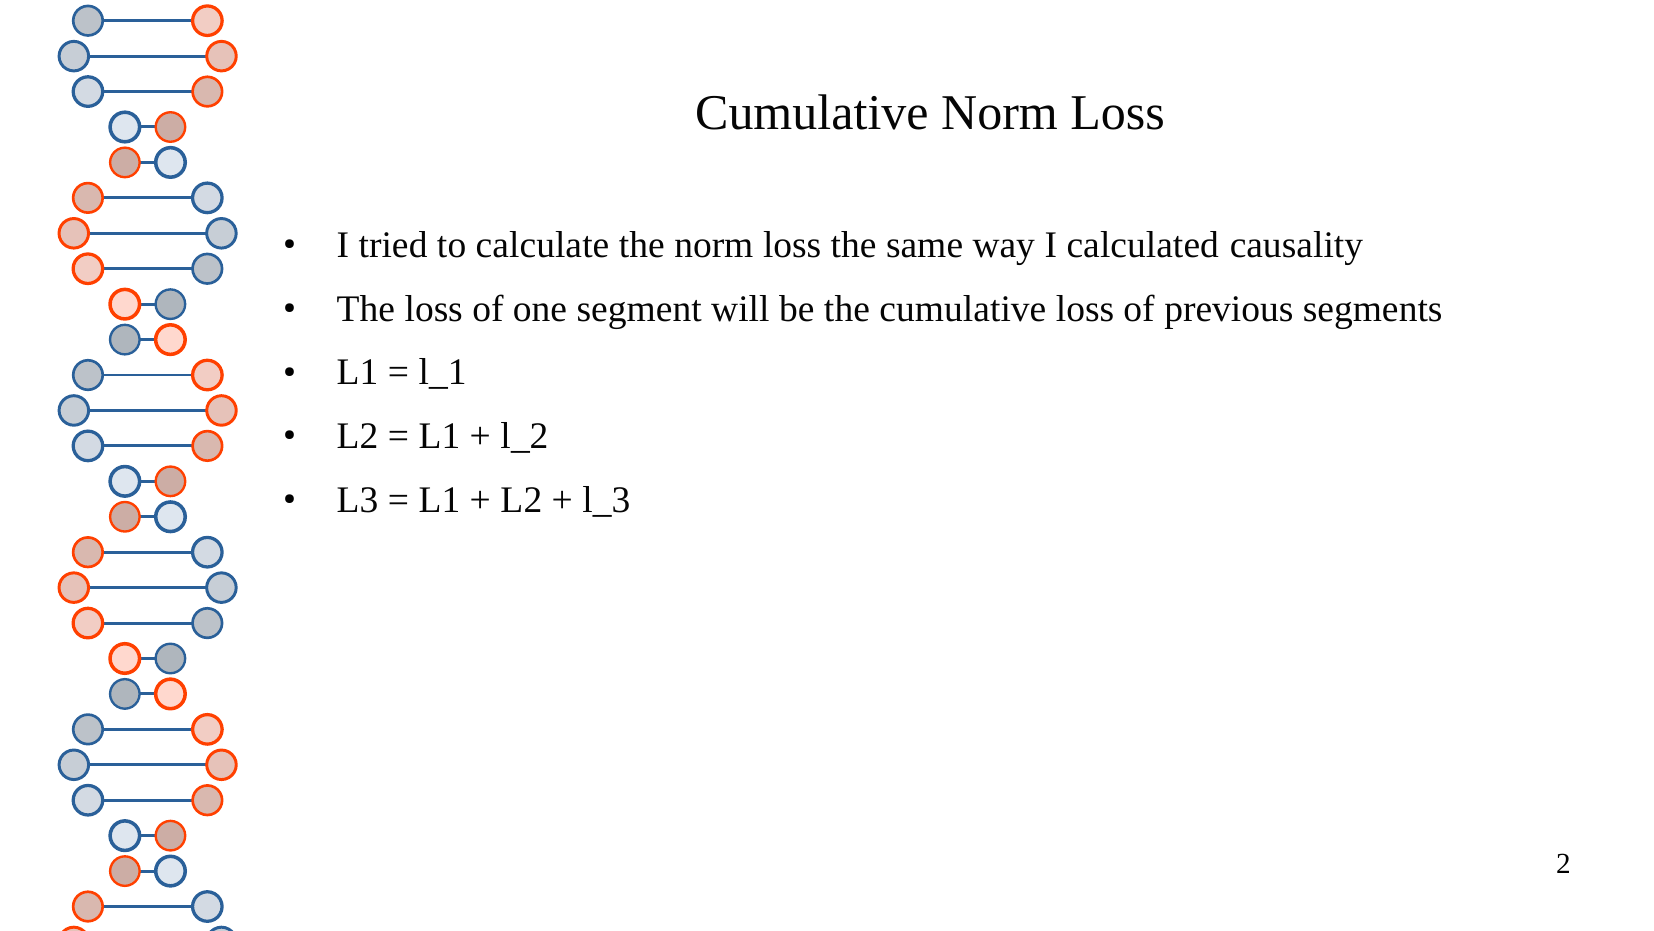

# Cumulative Norm Loss
I tried to calculate the norm loss the same way I calculated causality
The loss of one segment will be the cumulative loss of previous segments
L1 = l_1
L2 = L1 + l_2
L3 = L1 + L2 + l_3
2